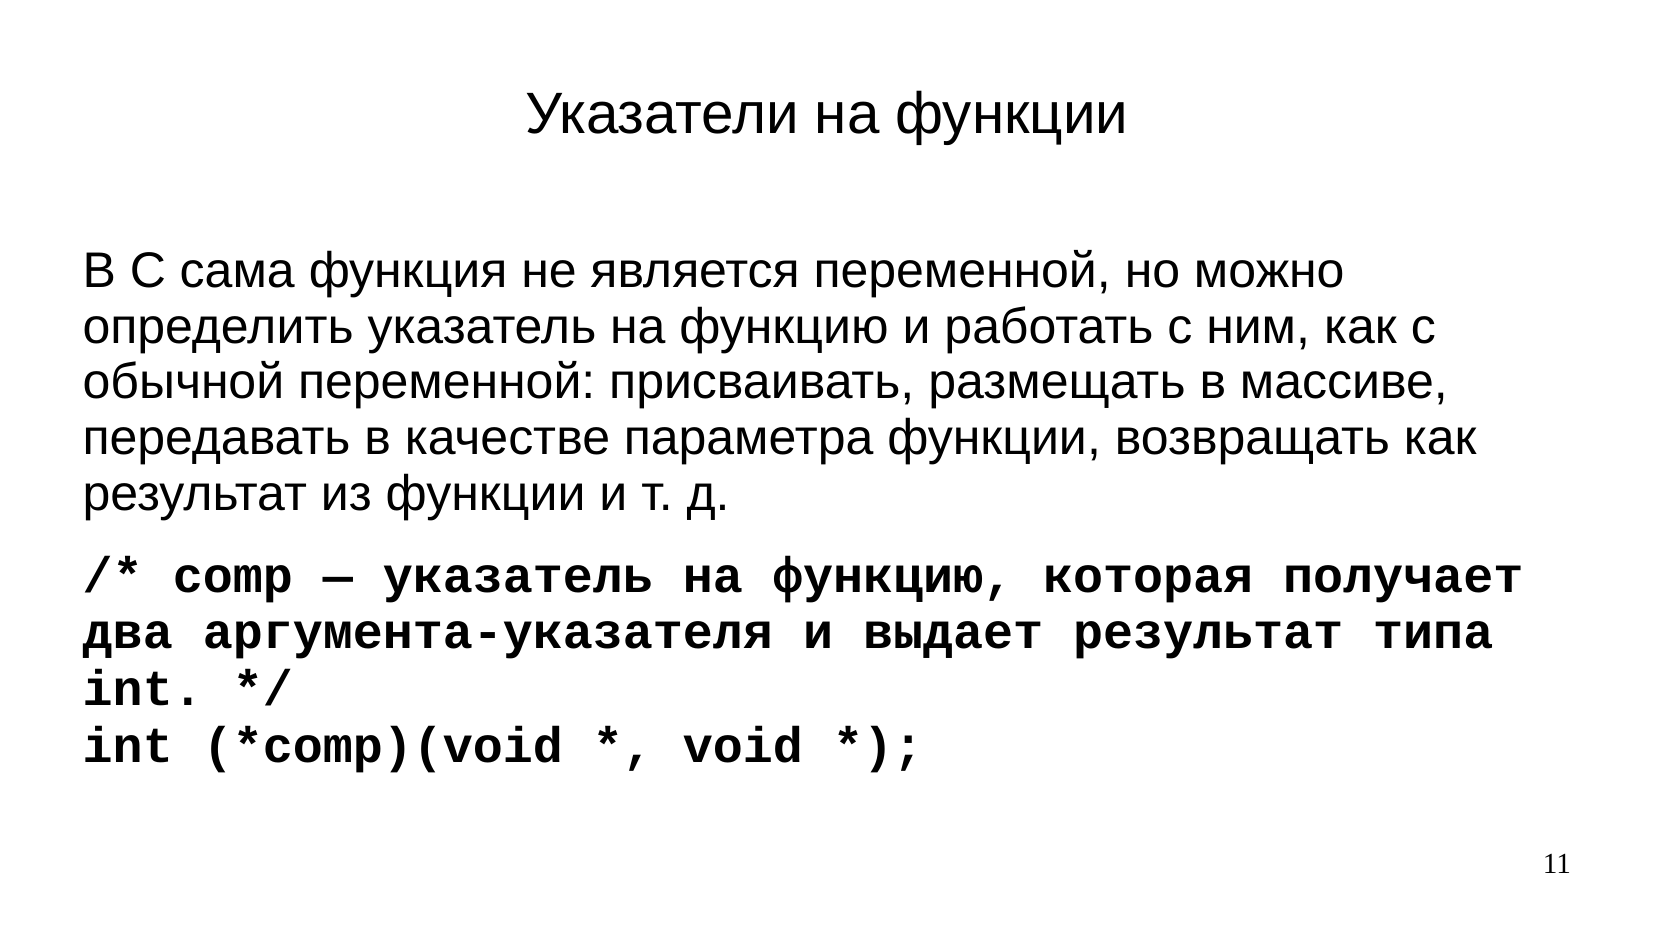

# Указатели на функции
В С сама функция не является переменной, но можно определить указатель на функцию и работать с ним, как с обычной переменной: присваивать, размещать в массиве, передавать в качестве параметра функции, возвращать как результат из функции и т. д.
/* comp — указатель на функцию, которая получает два аргумента-указателя и выдает результат типа int. */
int (*comp)(void *, void *);
11